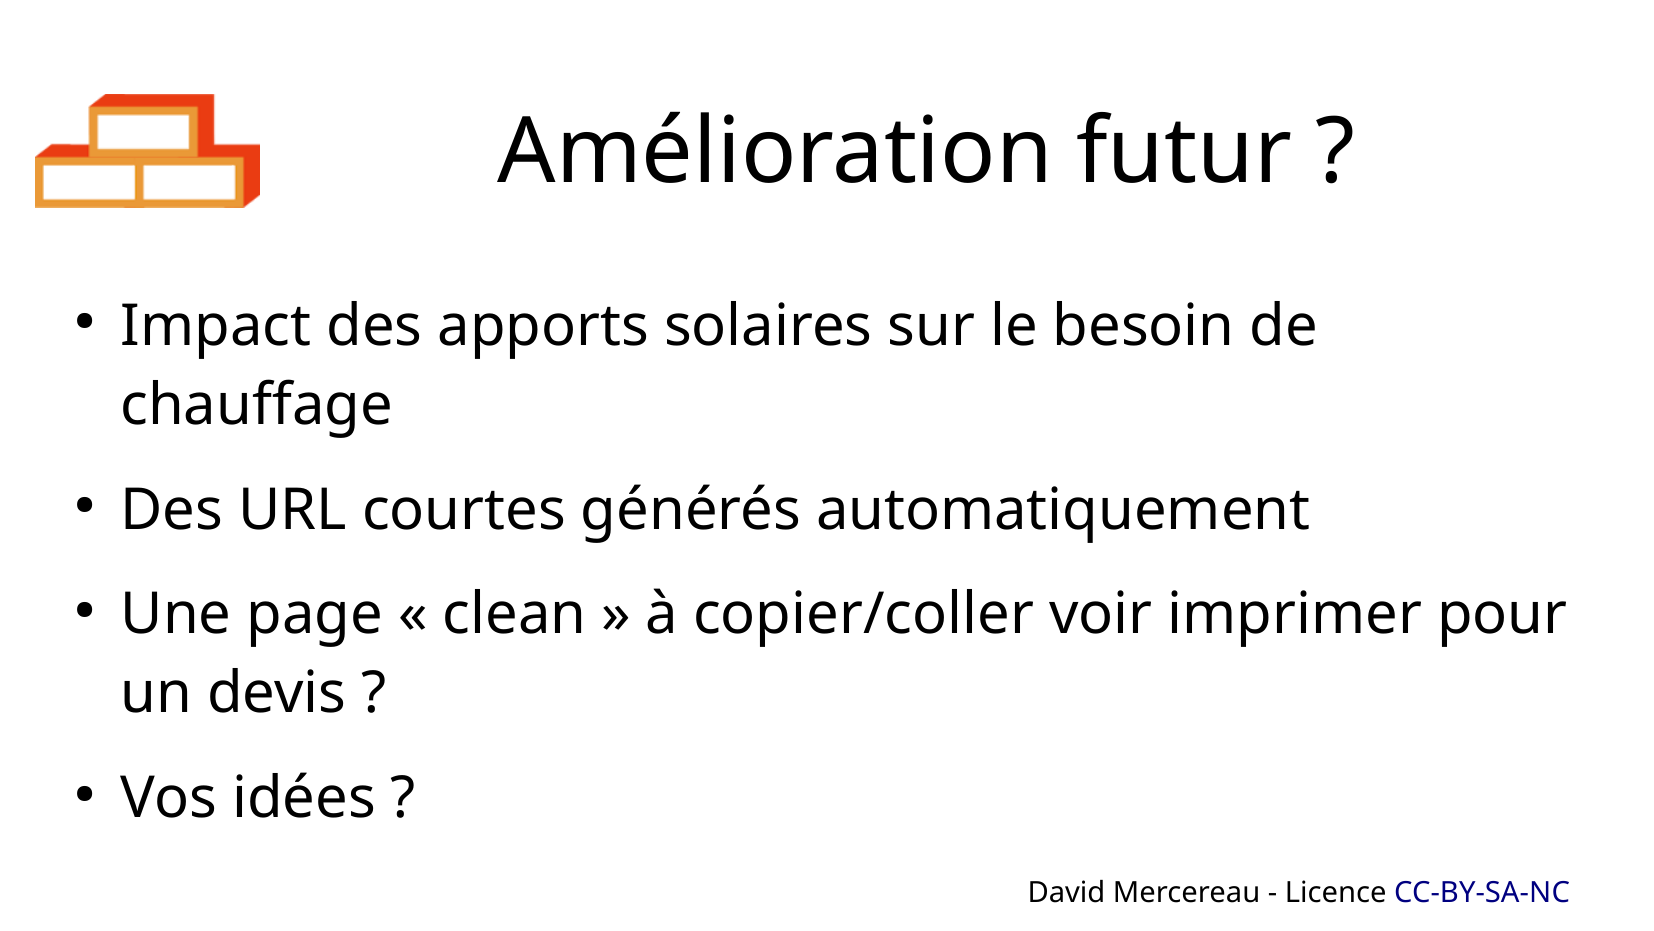

# Amélioration futur ?
Impact des apports solaires sur le besoin de chauffage
Des URL courtes générés automatiquement
Une page « clean » à copier/coller voir imprimer pour un devis ?
Vos idées ?